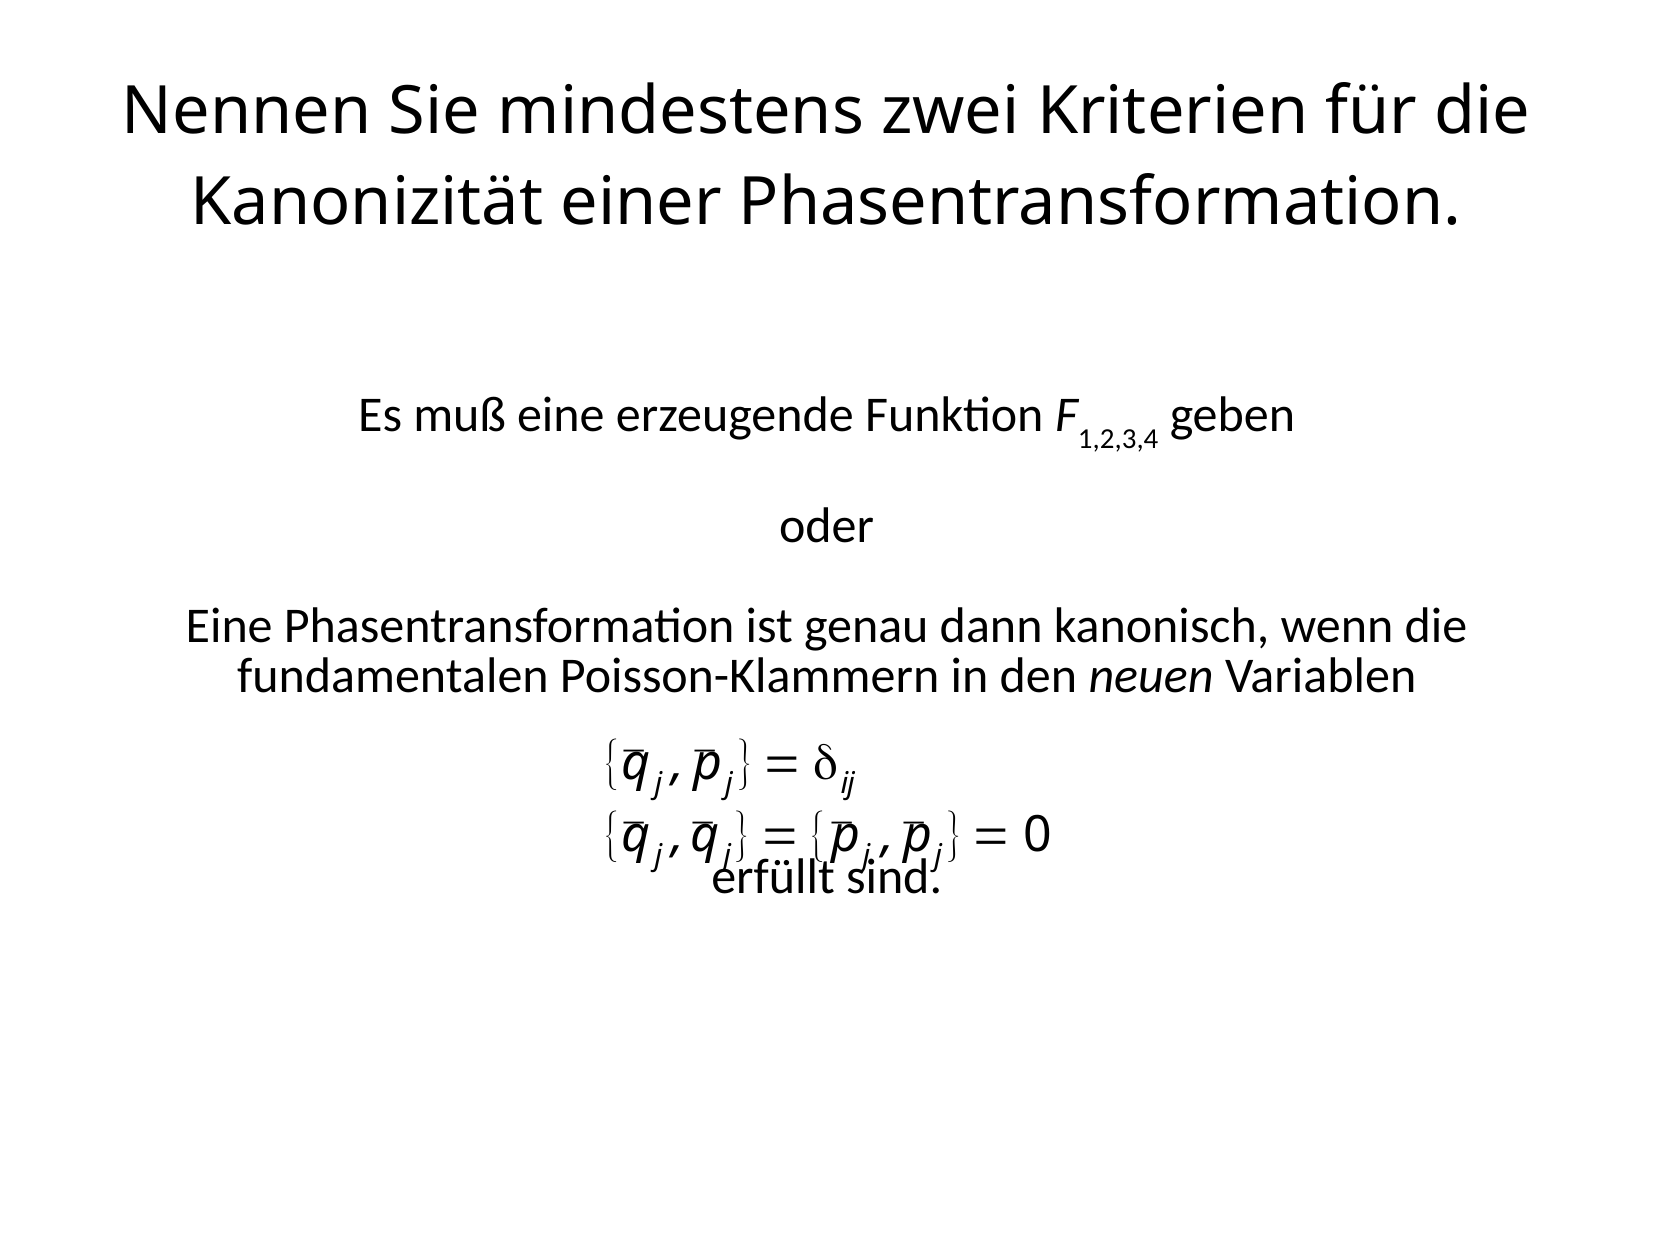

# Nennen Sie mindestens zwei Kriterien für die Kanonizität einer Phasentransformation.
Es muß eine erzeugende Funktion F1,2,3,4 geben
oder
Eine Phasentransformation ist genau dann kanonisch, wenn die fundamentalen Poisson-Klammern in den neuen Variablen
erfüllt sind.